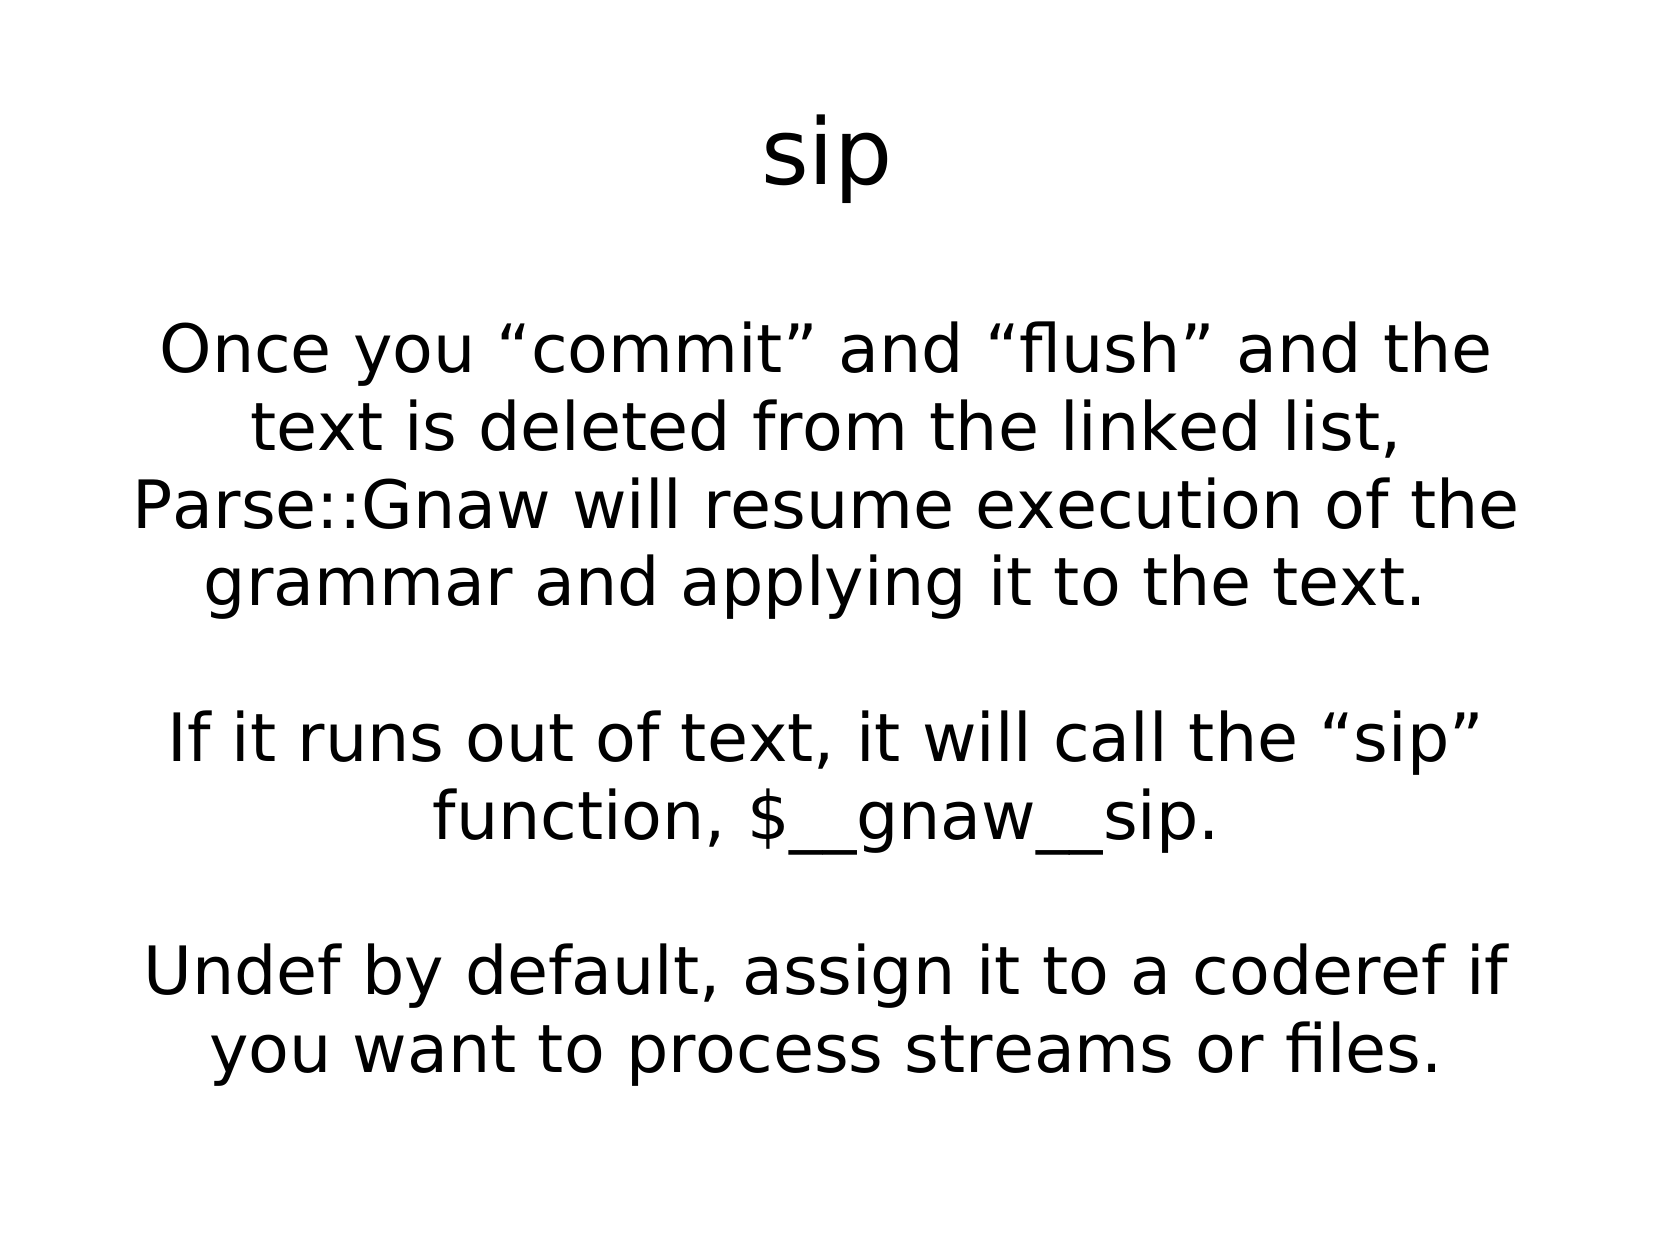

# sip
Once you “commit” and “flush” and the text is deleted from the linked list,
Parse::Gnaw will resume execution of the grammar and applying it to the text.
If it runs out of text, it will call the “sip” function, $__gnaw__sip.
Undef by default, assign it to a coderef if you want to process streams or files.